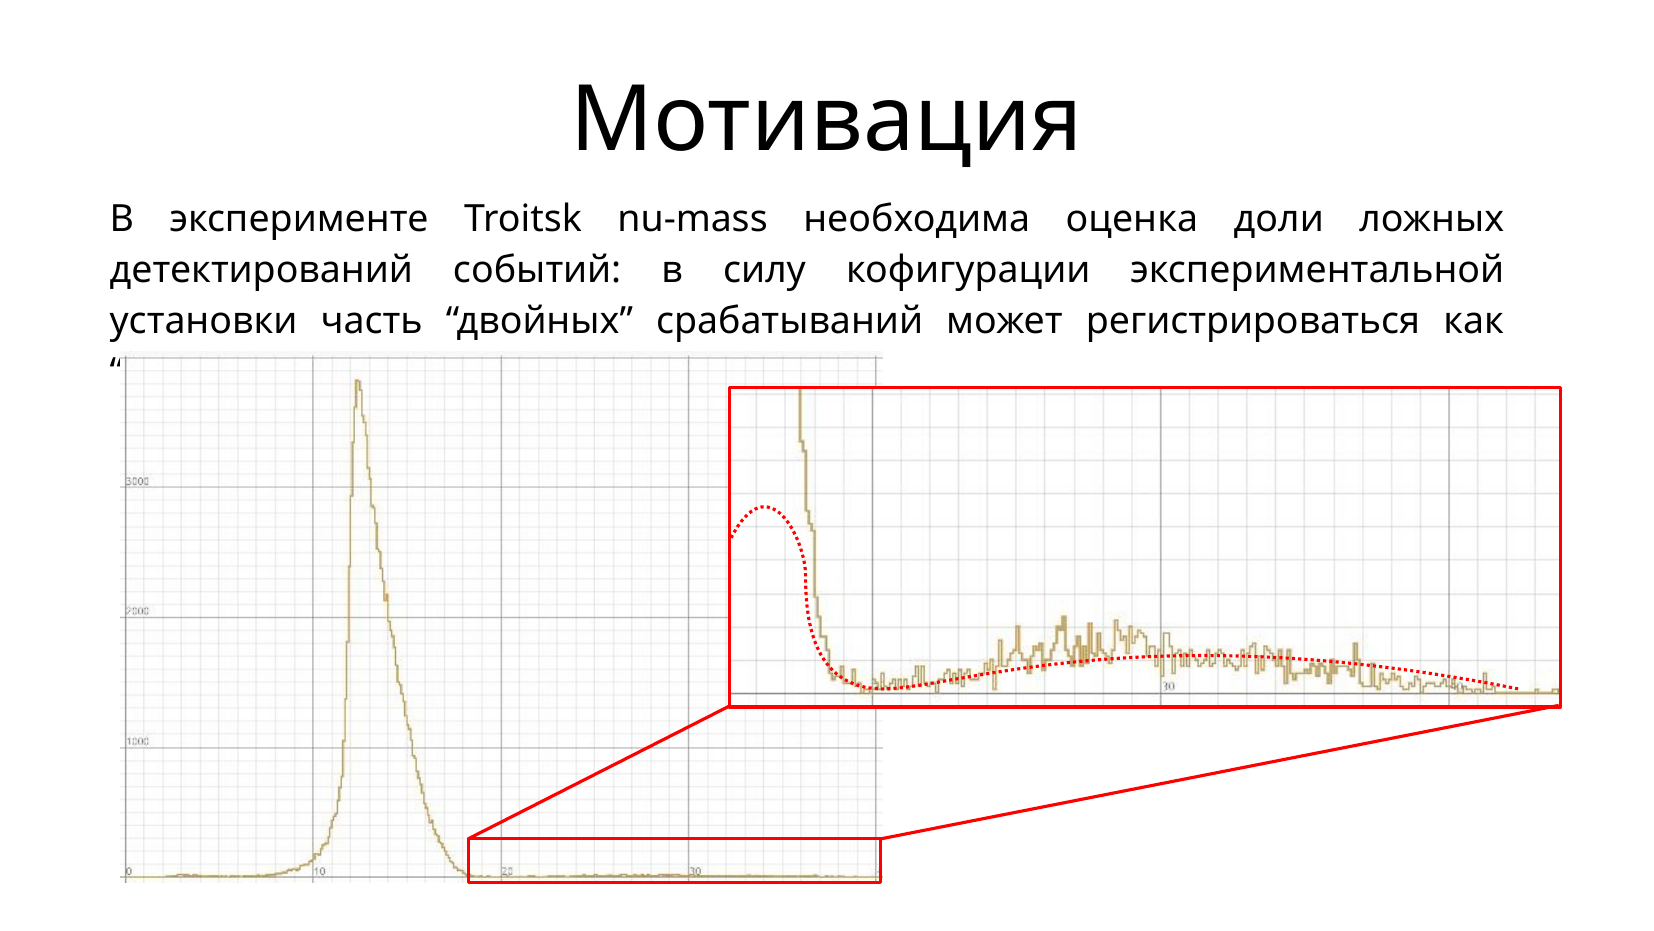

# Мотивация
В эксперименте Troitsk nu-mass необходима оценка доли ложных детектирований событий: в силу кофигурации экспериментальной установки часть “двойных” срабатываний может регистрироваться как “одинарные”.